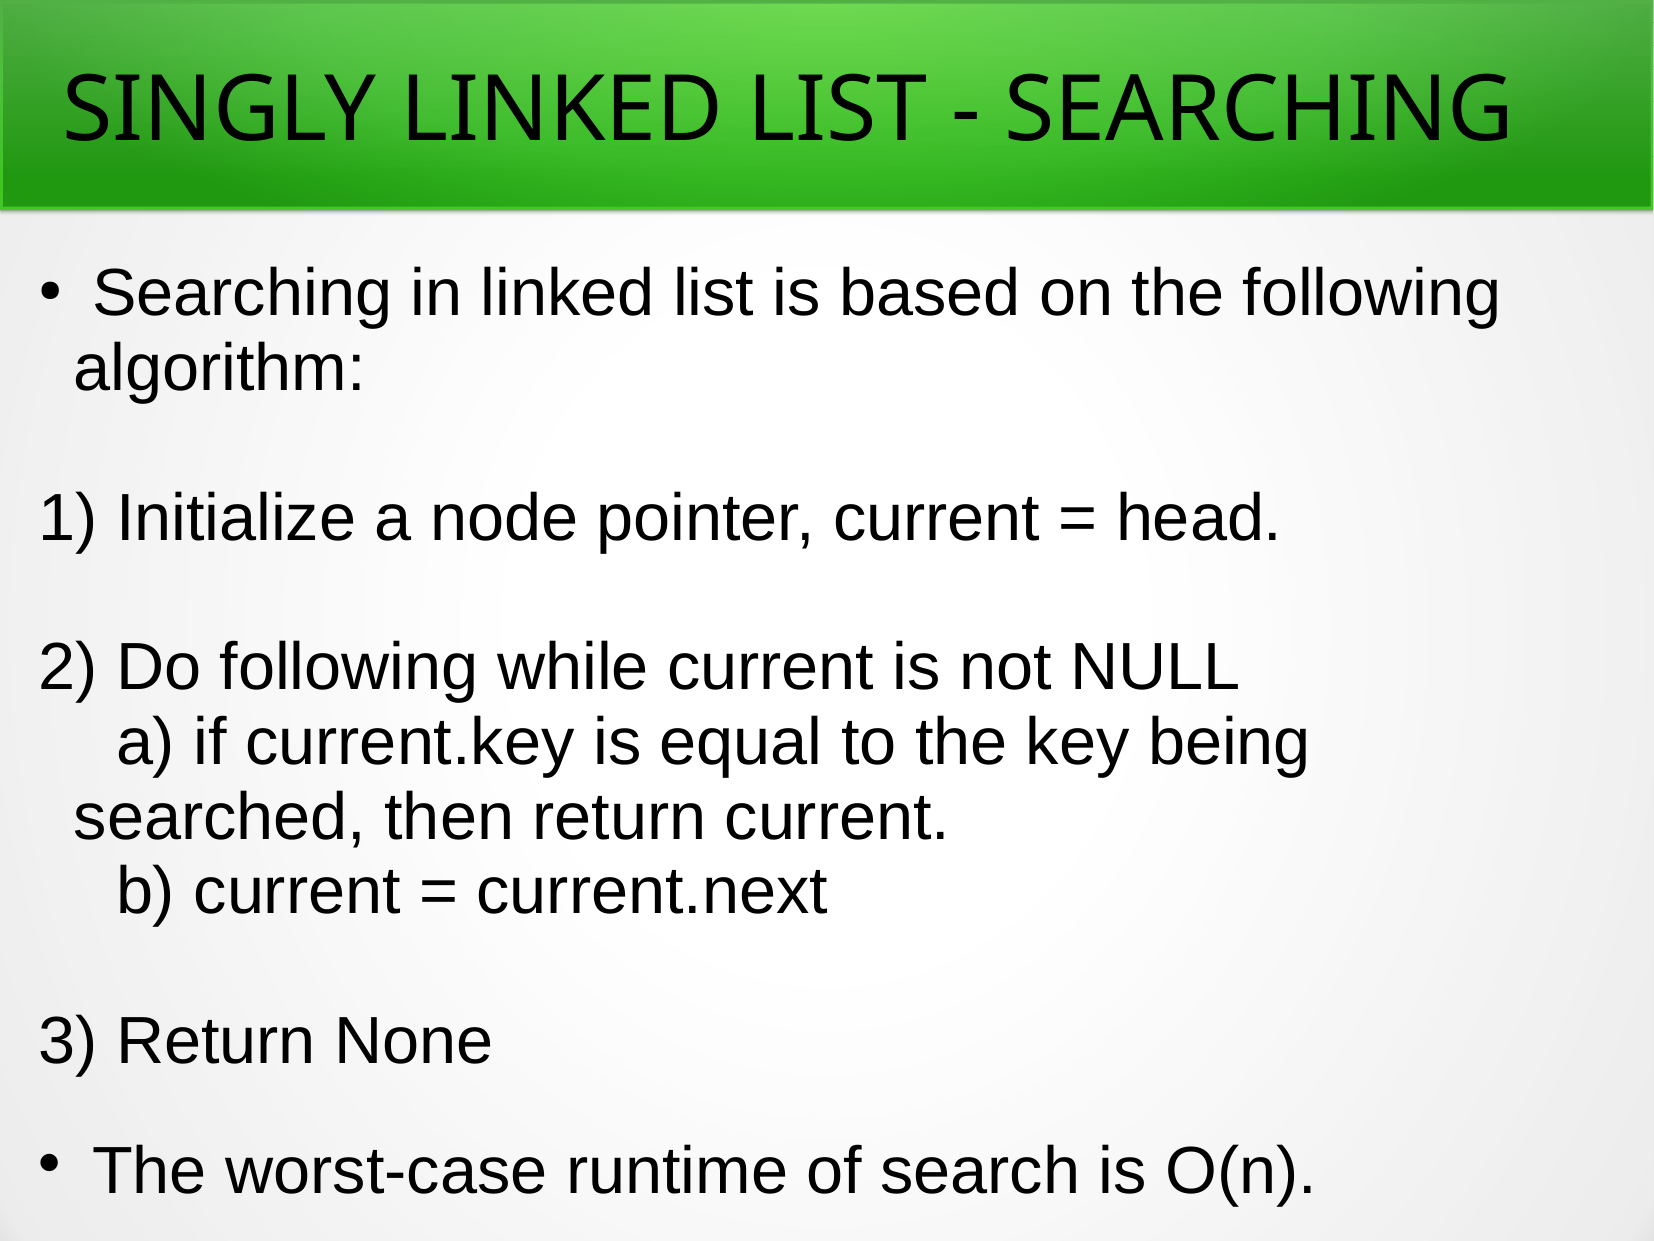

SINGLY LINKED LIST - SEARCHING
 Searching in linked list is based on the following algorithm:
 Initialize a node pointer, current = head.
 Do following while current is not NULL
 a) if current.key is equal to the key being searched, then return current.
 b) current = current.next
 Return None
 The worst-case runtime of search is O(n).